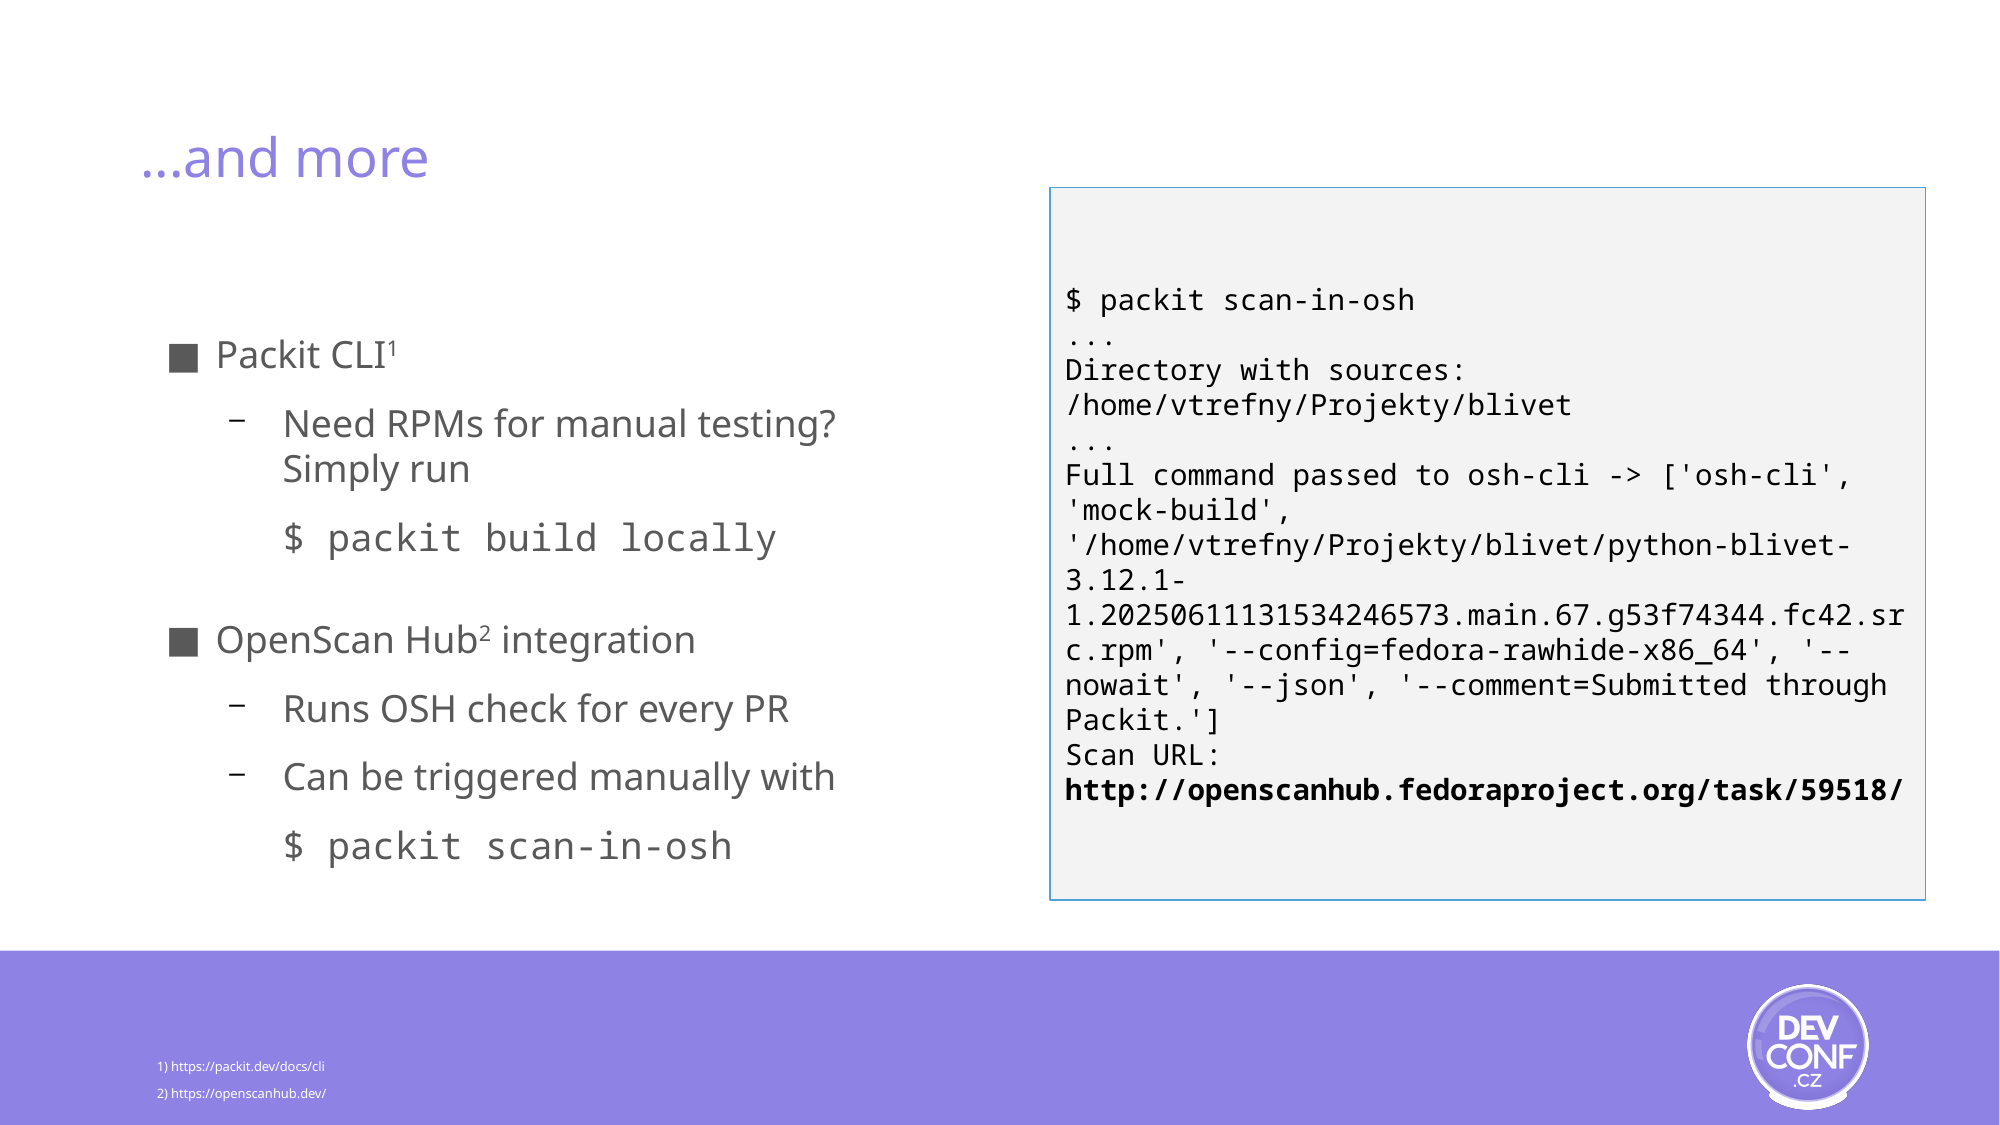

# ...and more
$ packit scan-in-osh
...
Directory with sources: /home/vtrefny/Projekty/blivet
...
Full command passed to osh-cli -> ['osh-cli', 'mock-build', '/home/vtrefny/Projekty/blivet/python-blivet-3.12.1-1.20250611131534246573.main.67.g53f74344.fc42.src.rpm', '--config=fedora-rawhide-x86_64', '--nowait', '--json', '--comment=Submitted through Packit.']
Scan URL: http://openscanhub.fedoraproject.org/task/59518/
Packit CLI1
Need RPMs for manual testing? Simply run
$ packit build locally
OpenScan Hub2 integration
Runs OSH check for every PR
Can be triggered manually with
$ packit scan-in-osh
1) https://packit.dev/docs/cli
2) https://openscanhub.dev/